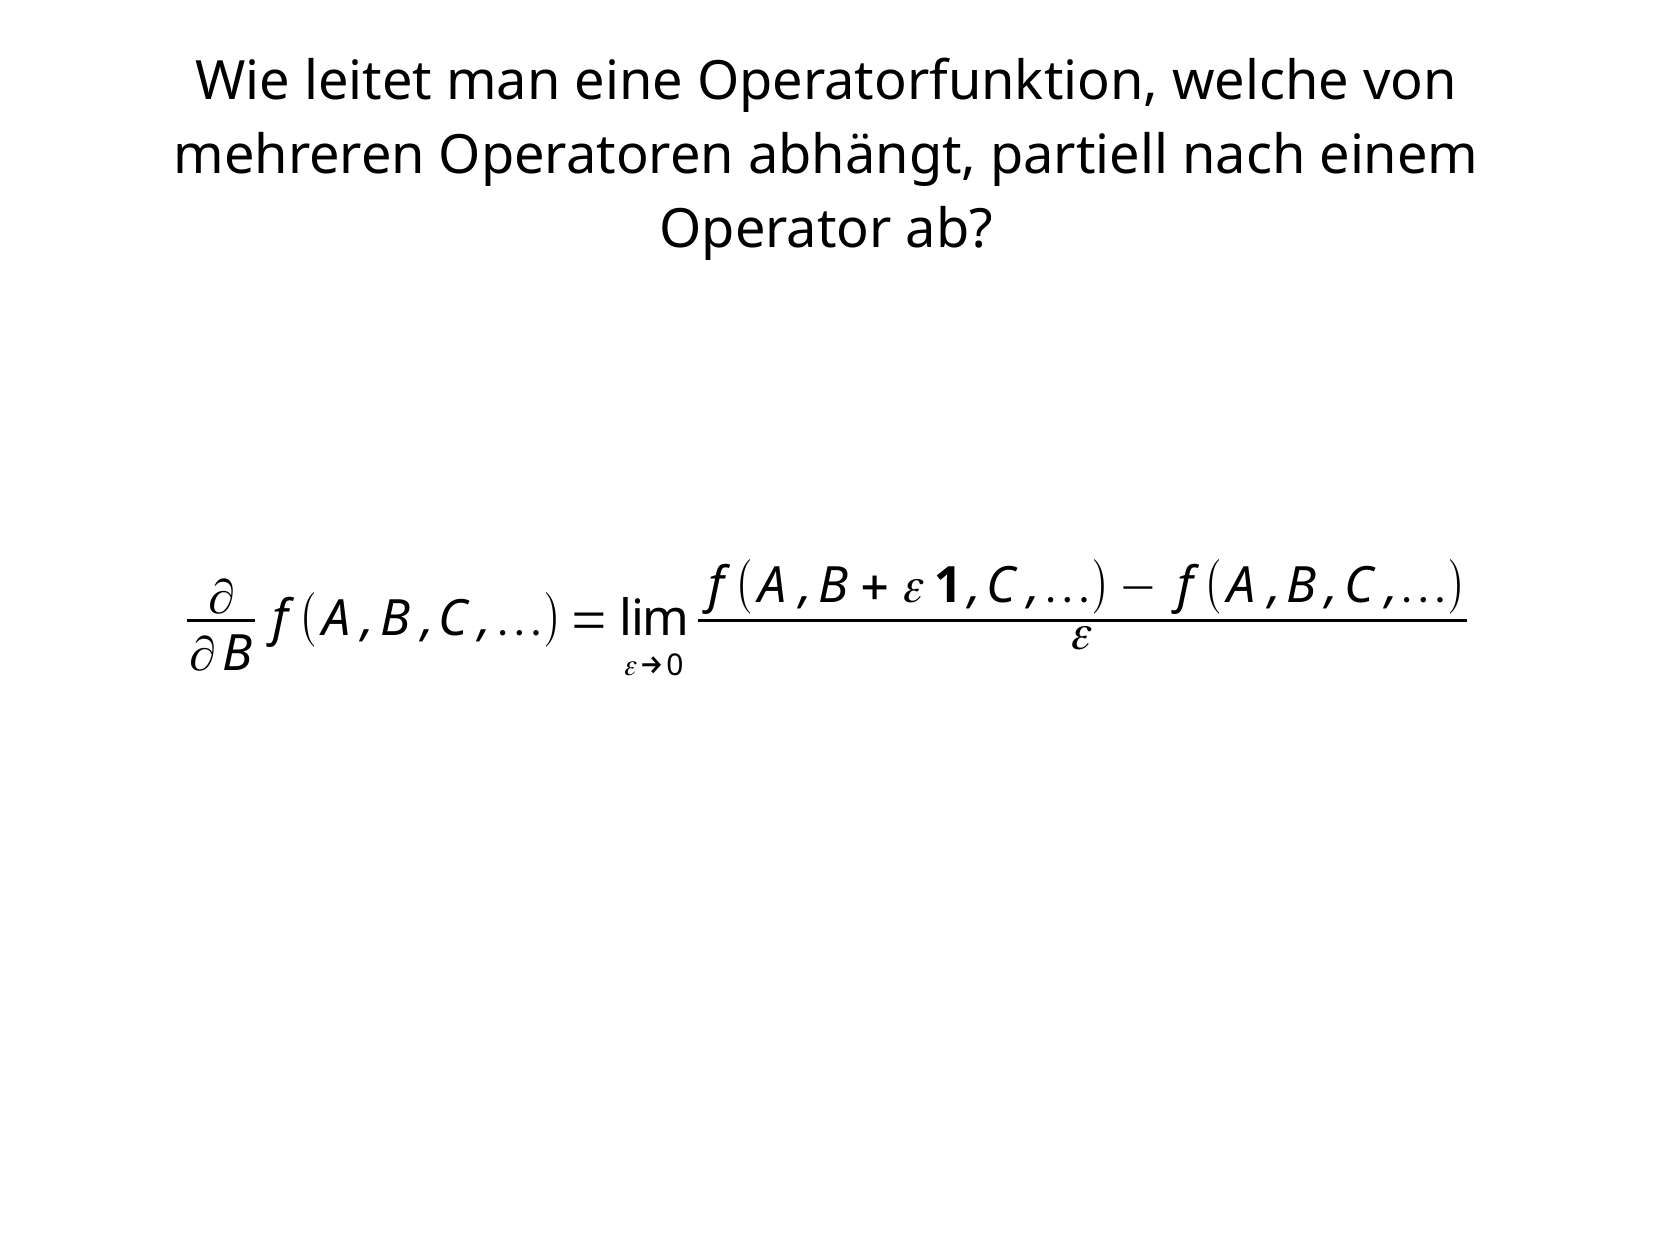

# Wie leitet man eine Operatorfunktion, welche von mehreren Operatoren abhängt, partiell nach einem Operator ab?